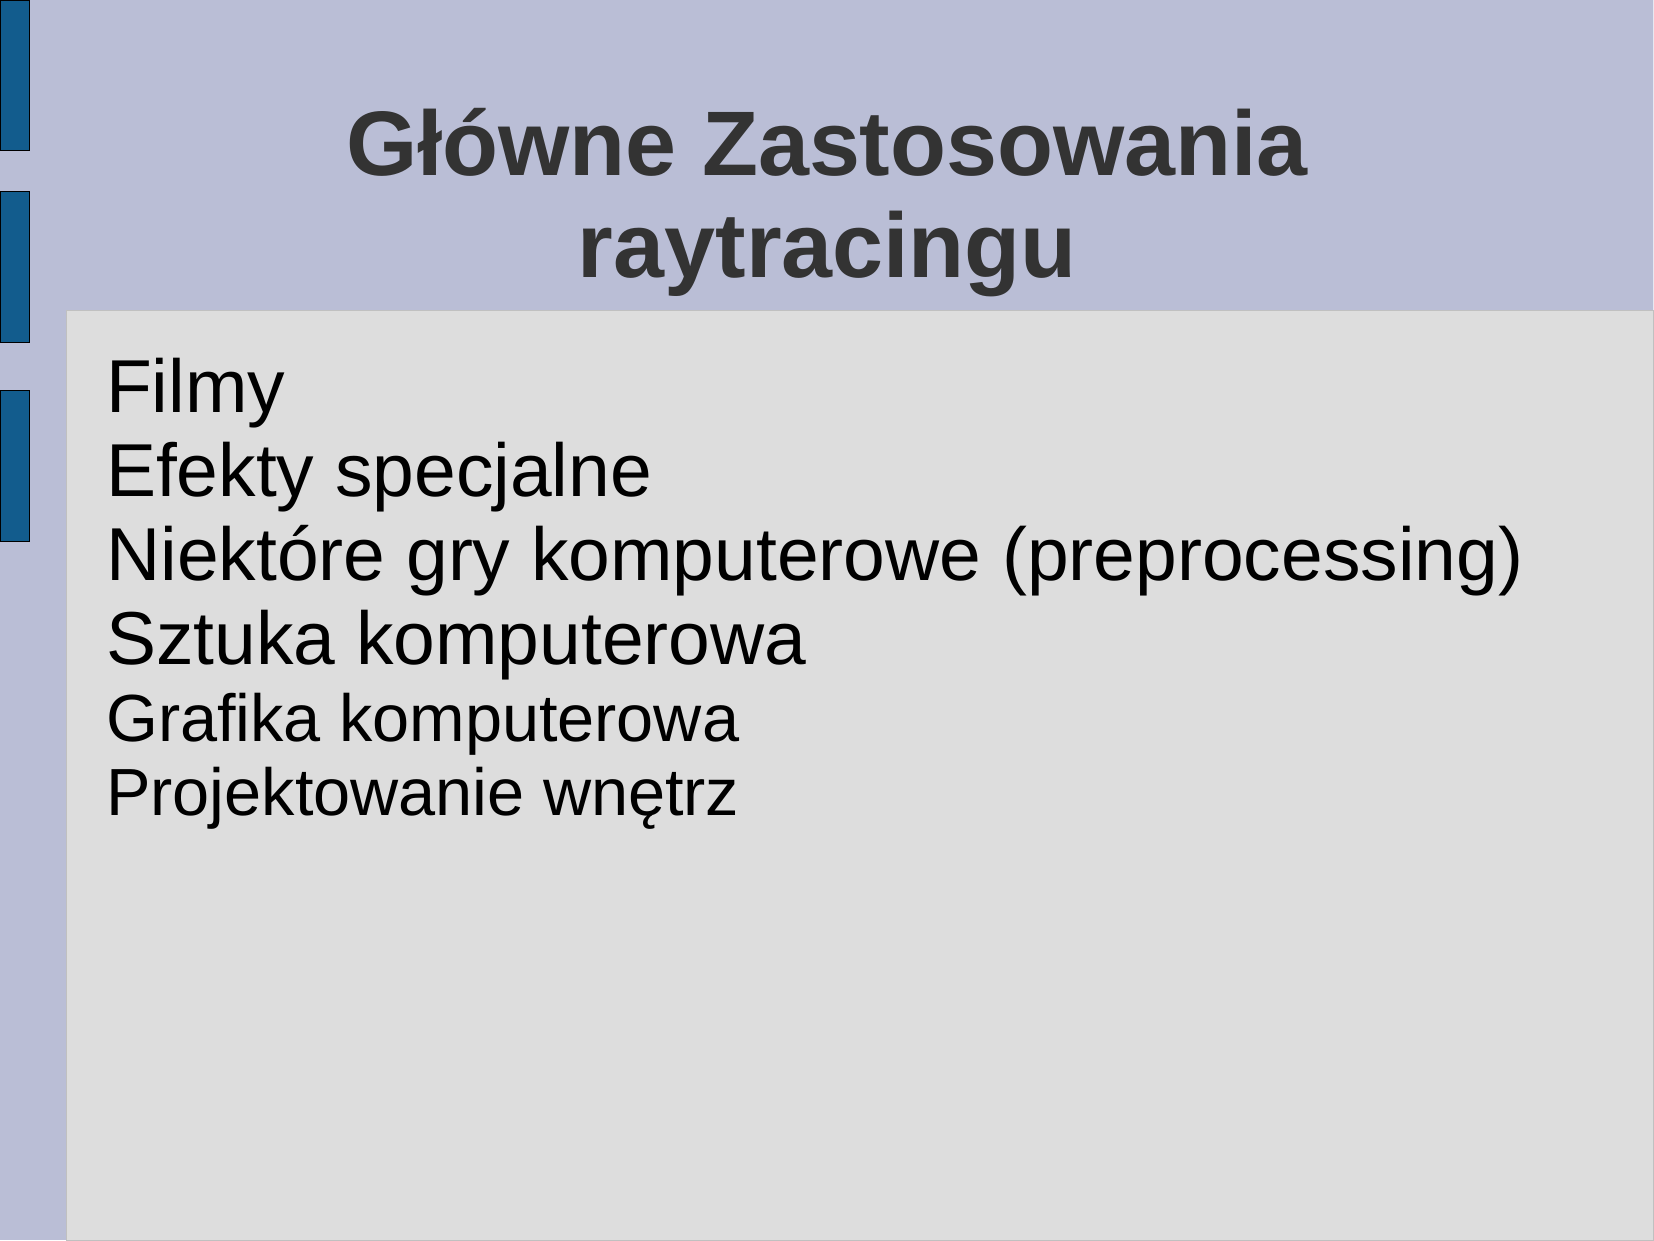

# Główne Zastosowania raytracingu
Filmy
Efekty specjalne
Niektóre gry komputerowe (preprocessing)
Sztuka komputerowa
Grafika komputerowa
Projektowanie wnętrz